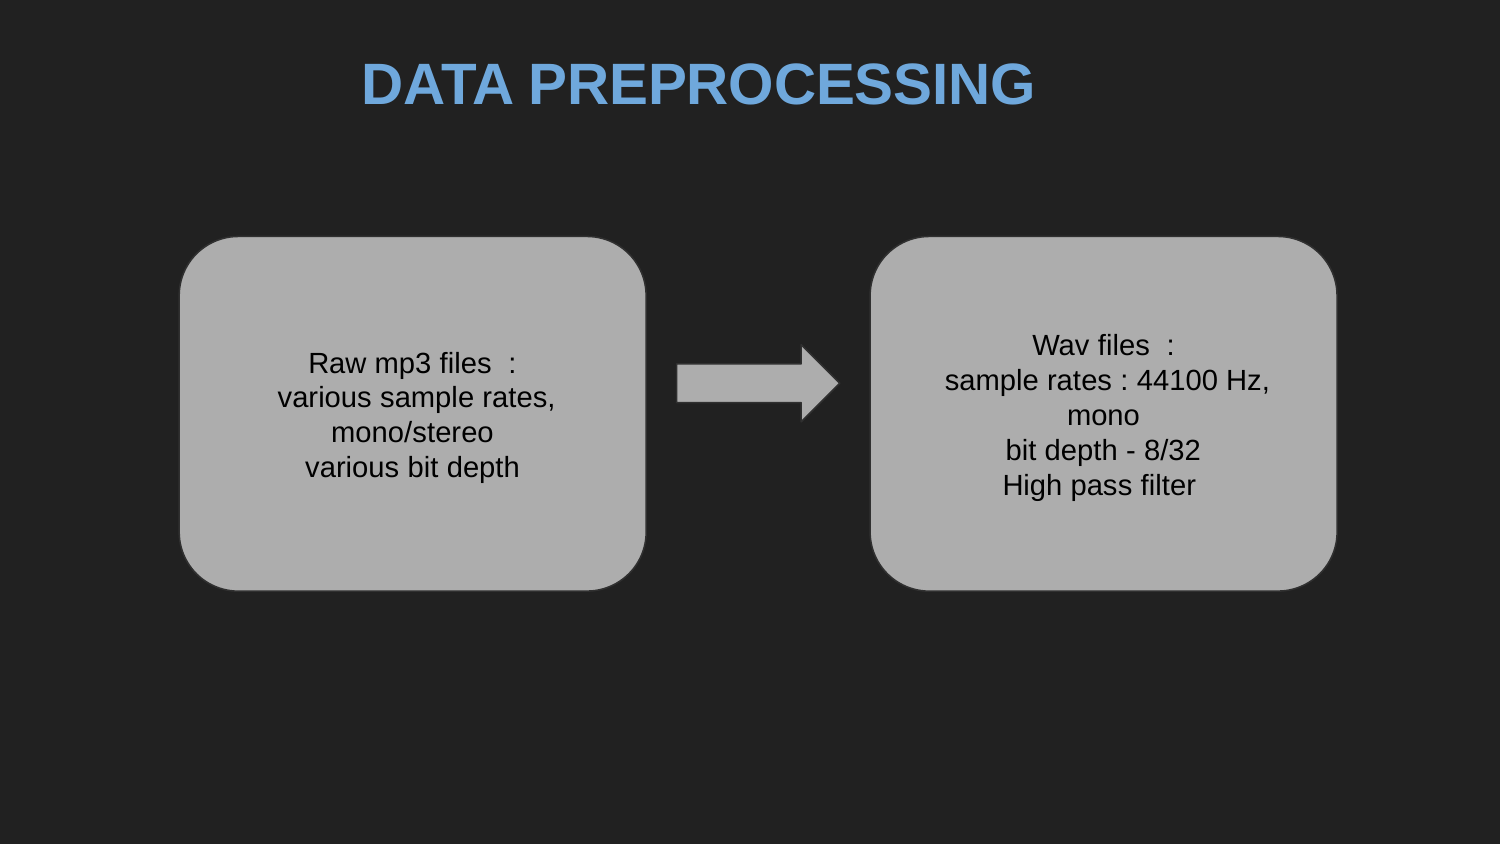

# DATA PREPROCESSING
Raw mp3 files :
 various sample rates,
mono/stereo
 various bit depth
Wav files :
 sample rates : 44100 Hz,
mono
bit depth - 8/32
High pass filter